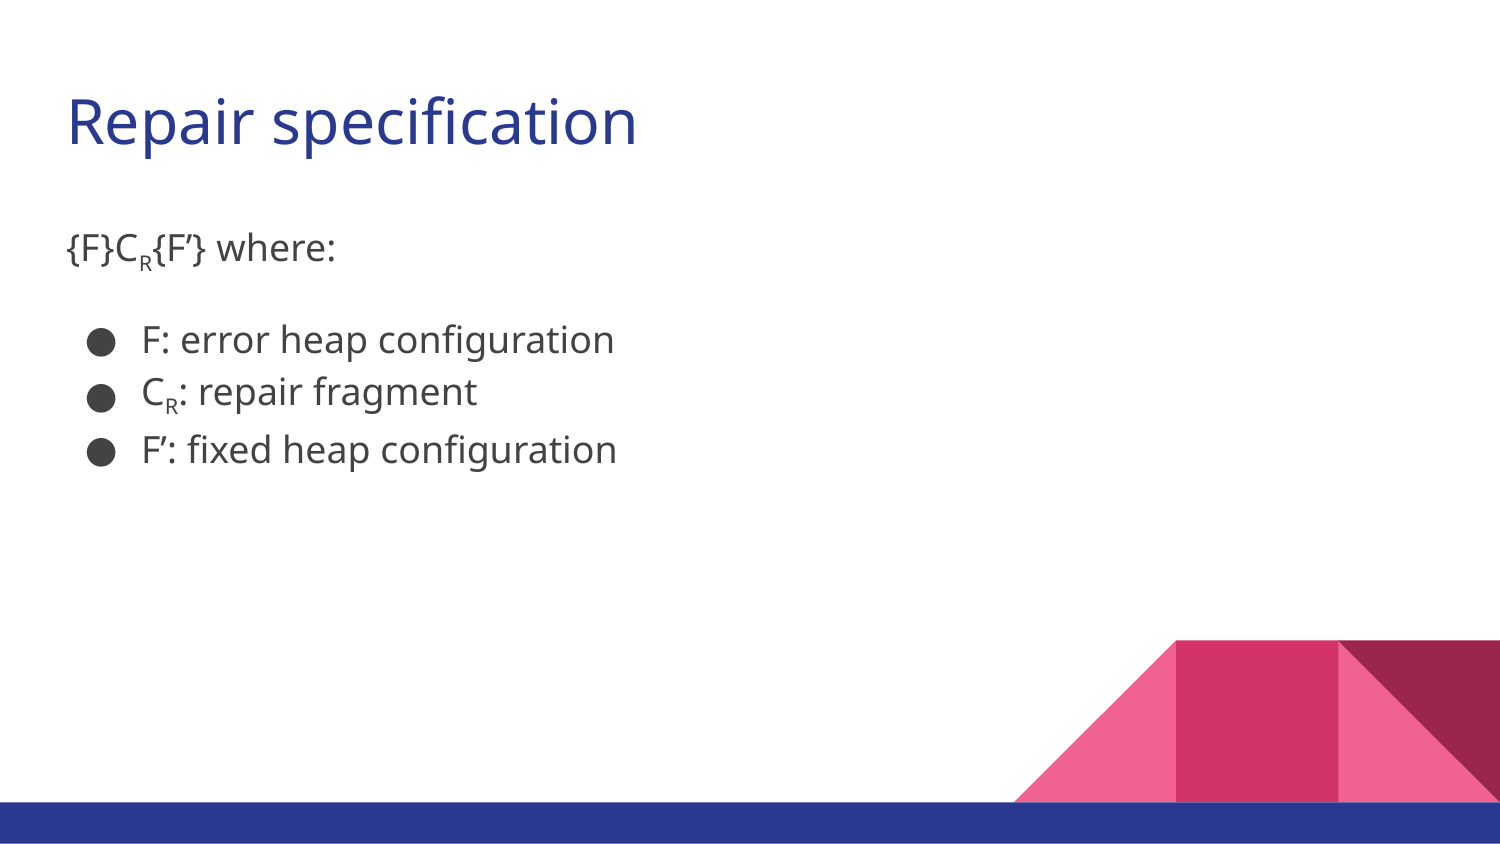

# Repair specification
{F}CR{F’} where:
F: error heap configuration
CR: repair fragment
F’: fixed heap configuration